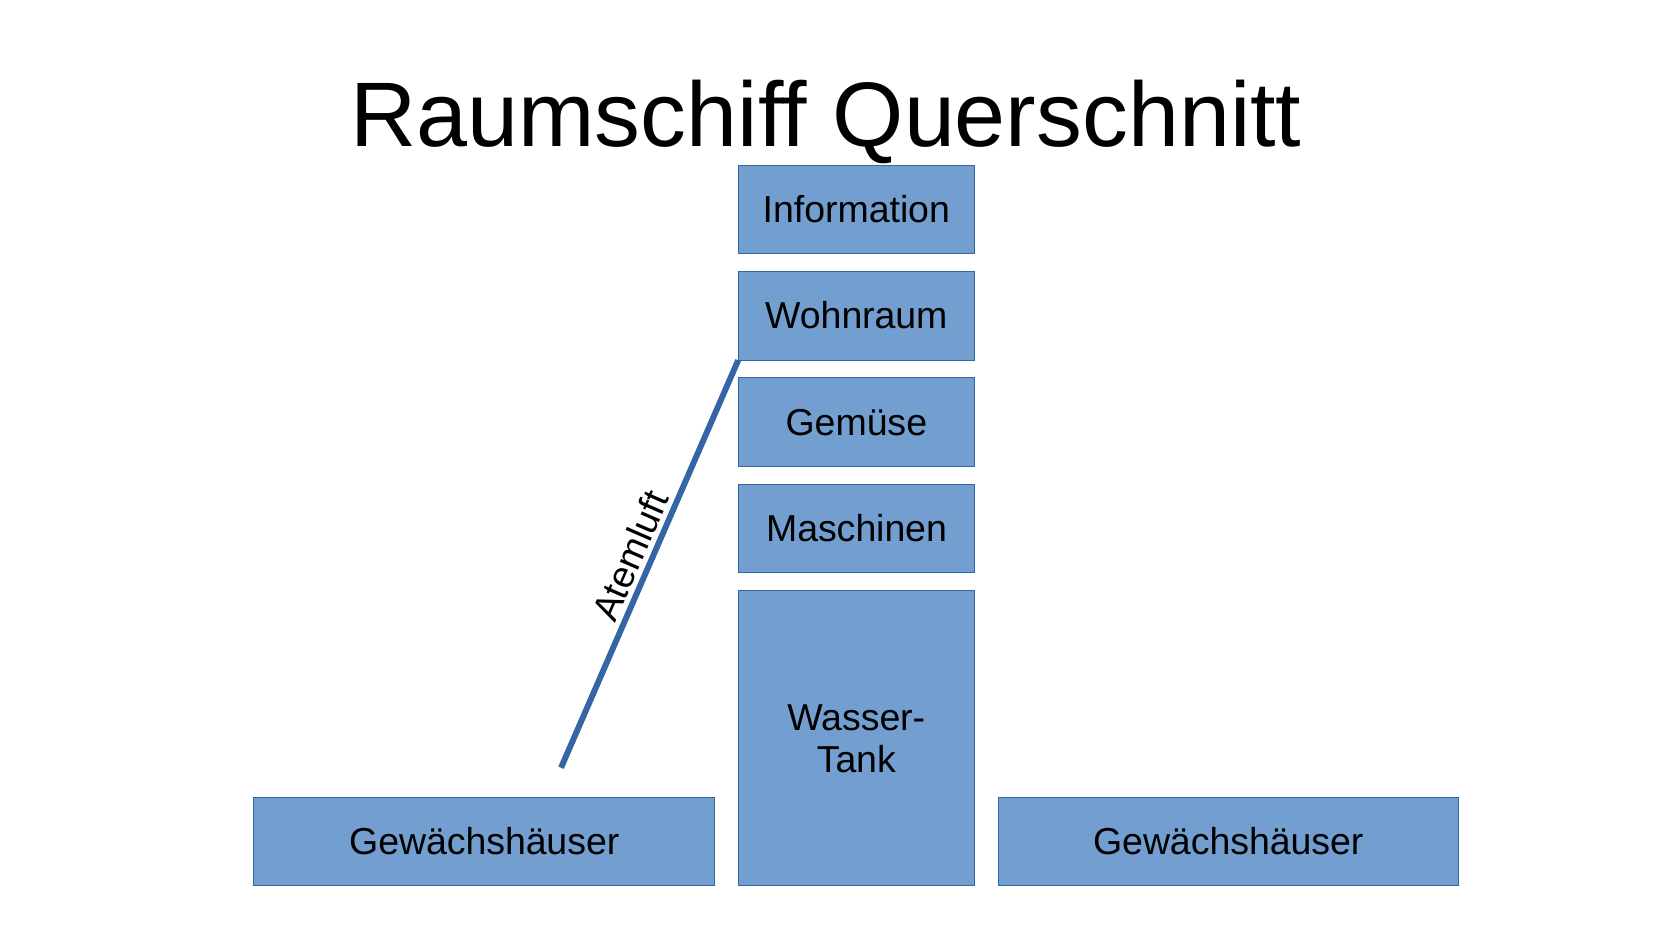

# Raumschiff Querschnitt
Information
Wohnraum
Atemluft
Gemüse
Maschinen
Wasser-
Tank
Gewächshäuser
Gewächshäuser